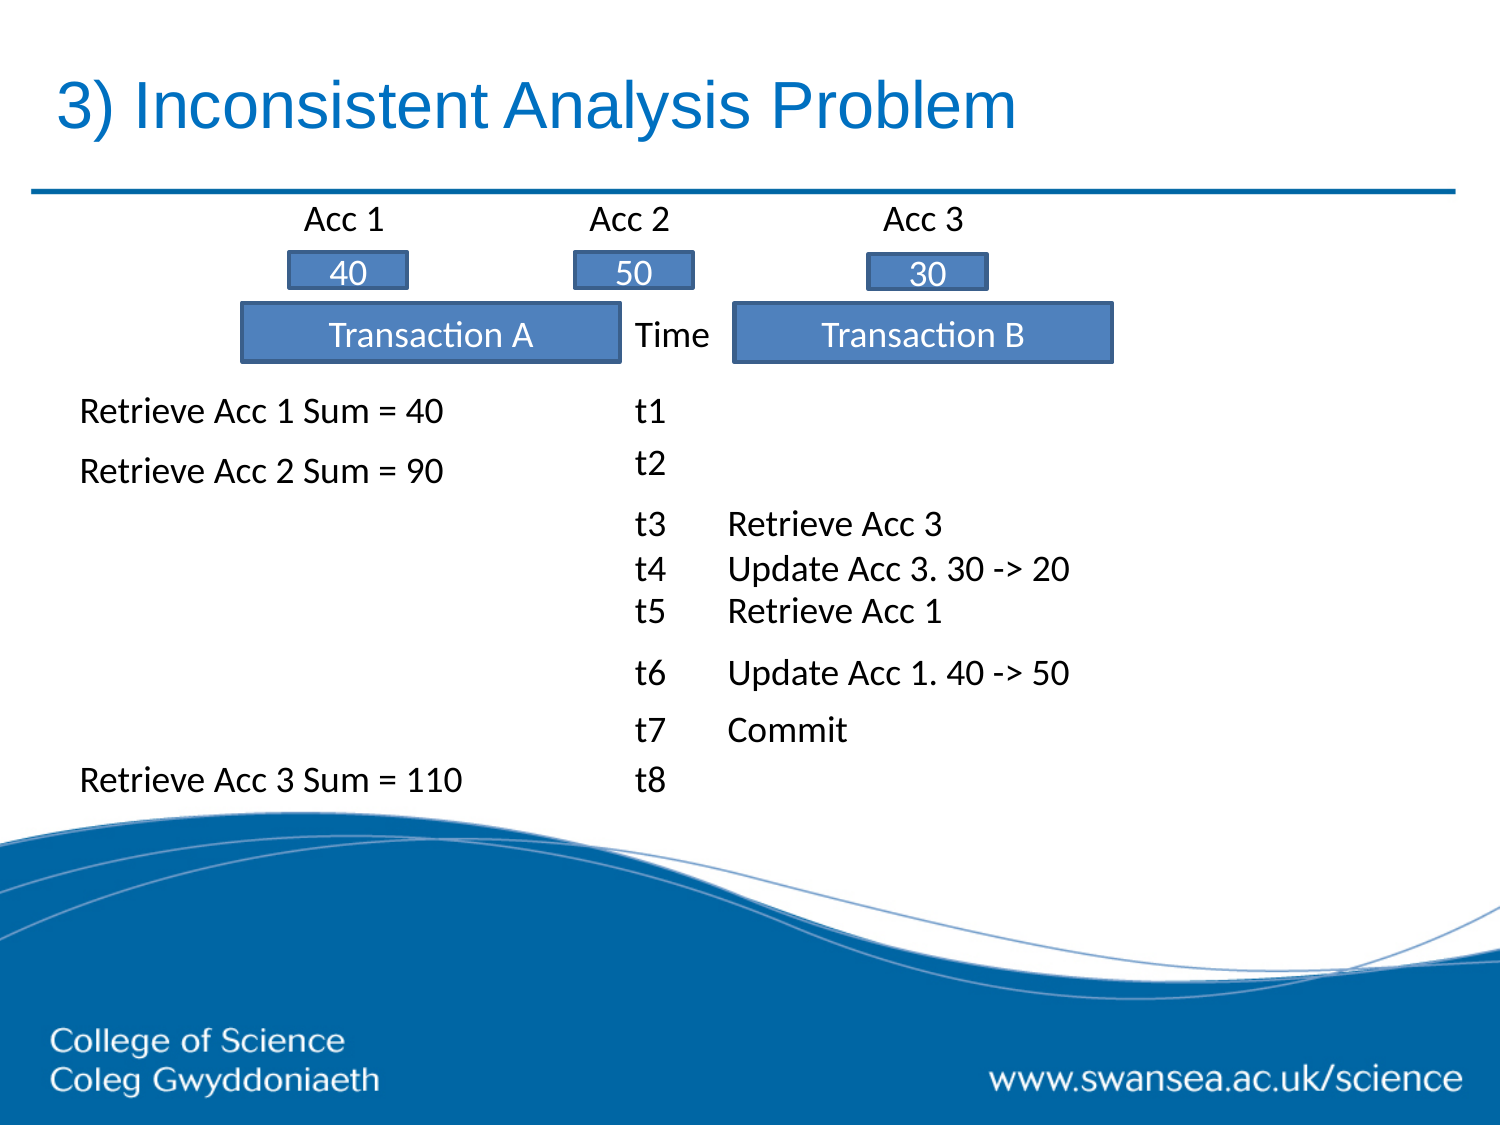

3) Inconsistent Analysis Problem
Acc 1
Acc 2
Acc 3
40
50
30
Transaction A
Time
Transaction B
Retrieve Acc 1 Sum = 40
t1
t2
Retrieve Acc 2 Sum = 90
t3
Retrieve Acc 3
t4
Update Acc 3. 30 -> 20
t5
Retrieve Acc 1
t6
Update Acc 1. 40 -> 50
t7
Commit
Retrieve Acc 3 Sum = 110
t8